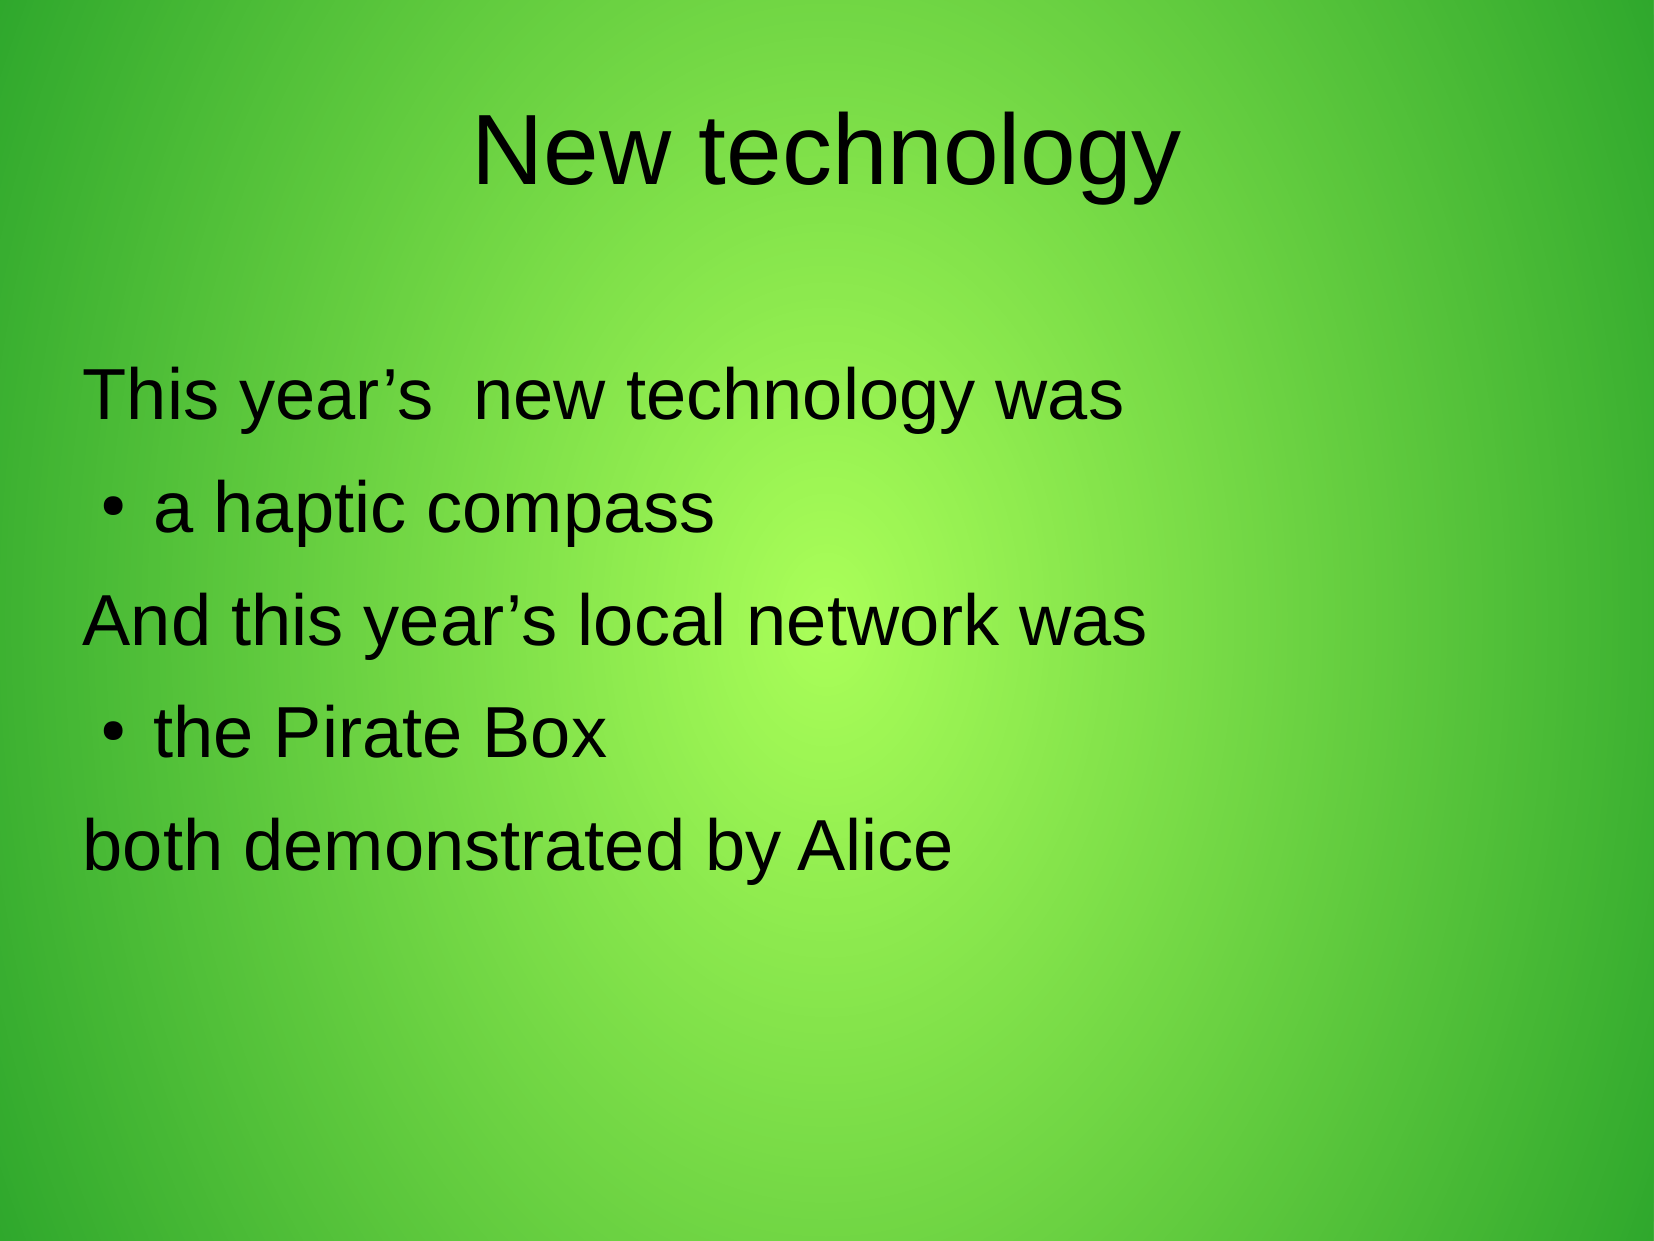

# New technology
This year’s new technology was
a haptic compass
And this year’s local network was
the Pirate Box
both demonstrated by Alice